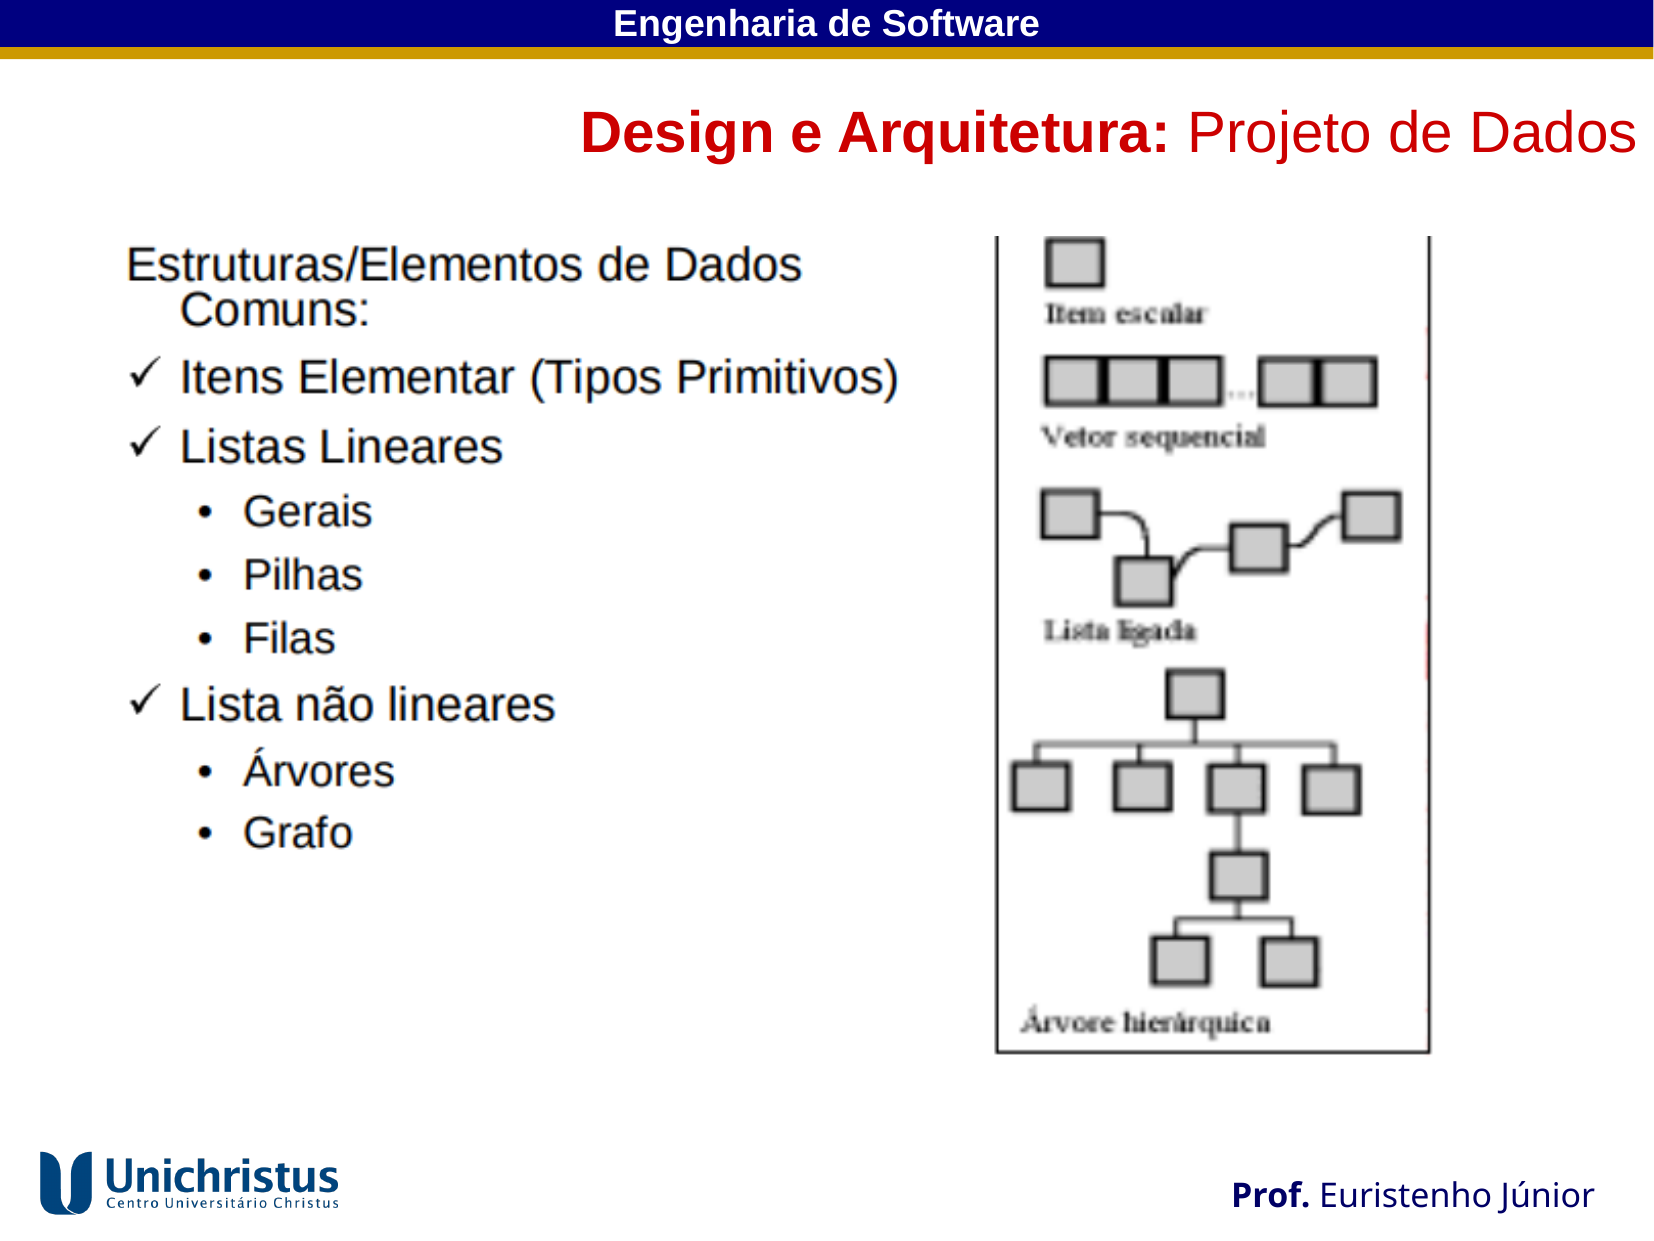

Engenharia de Software
Design e Arquitetura: Projeto de Dados
Prof. Euristenho Júnior